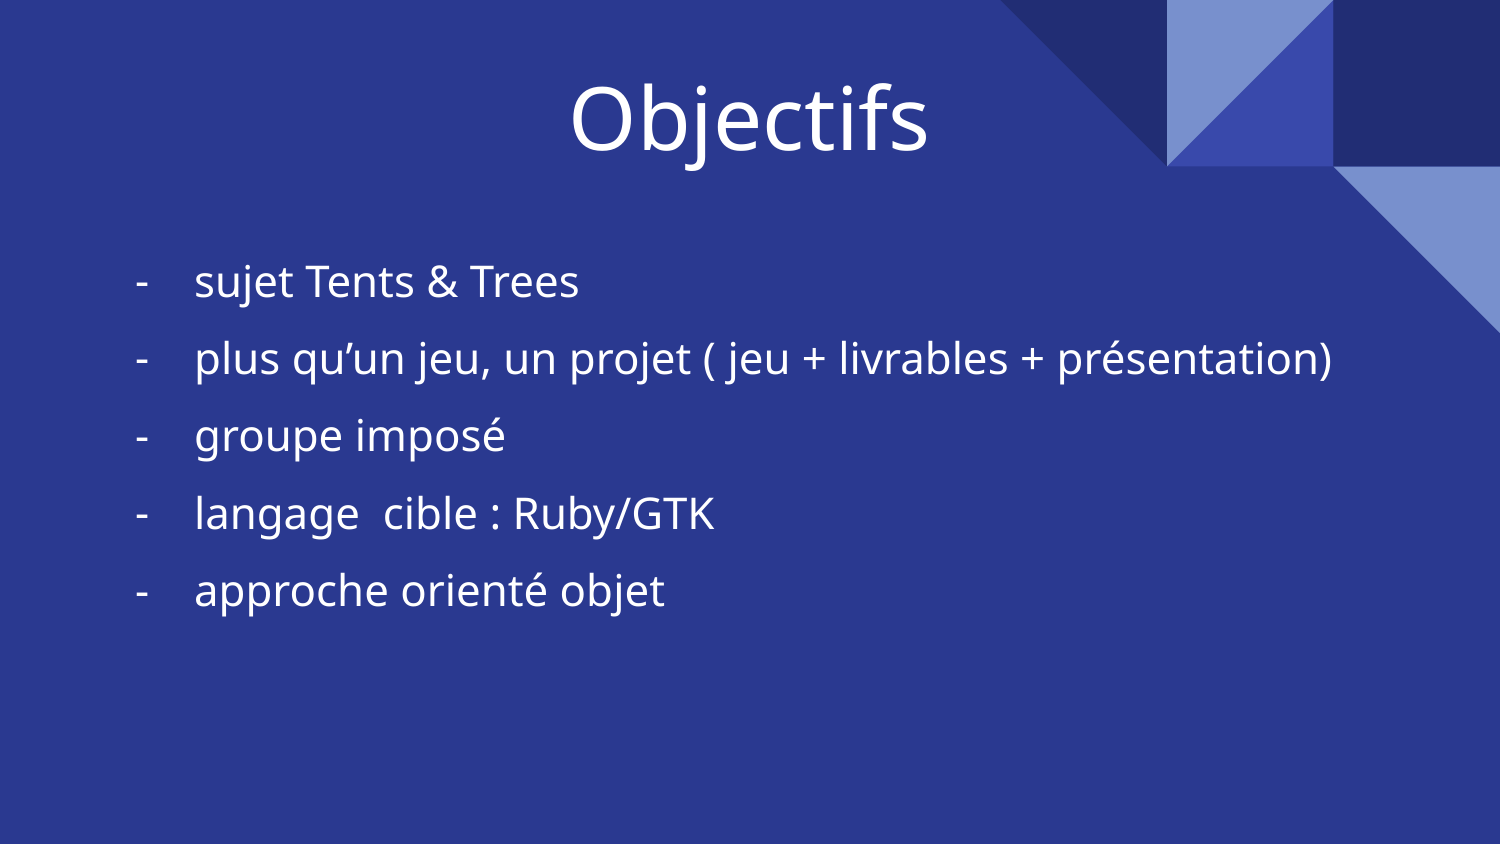

# Objectifs
sujet Tents & Trees
plus qu’un jeu, un projet ( jeu + livrables + présentation)
groupe imposé
langage cible : Ruby/GTK
approche orienté objet